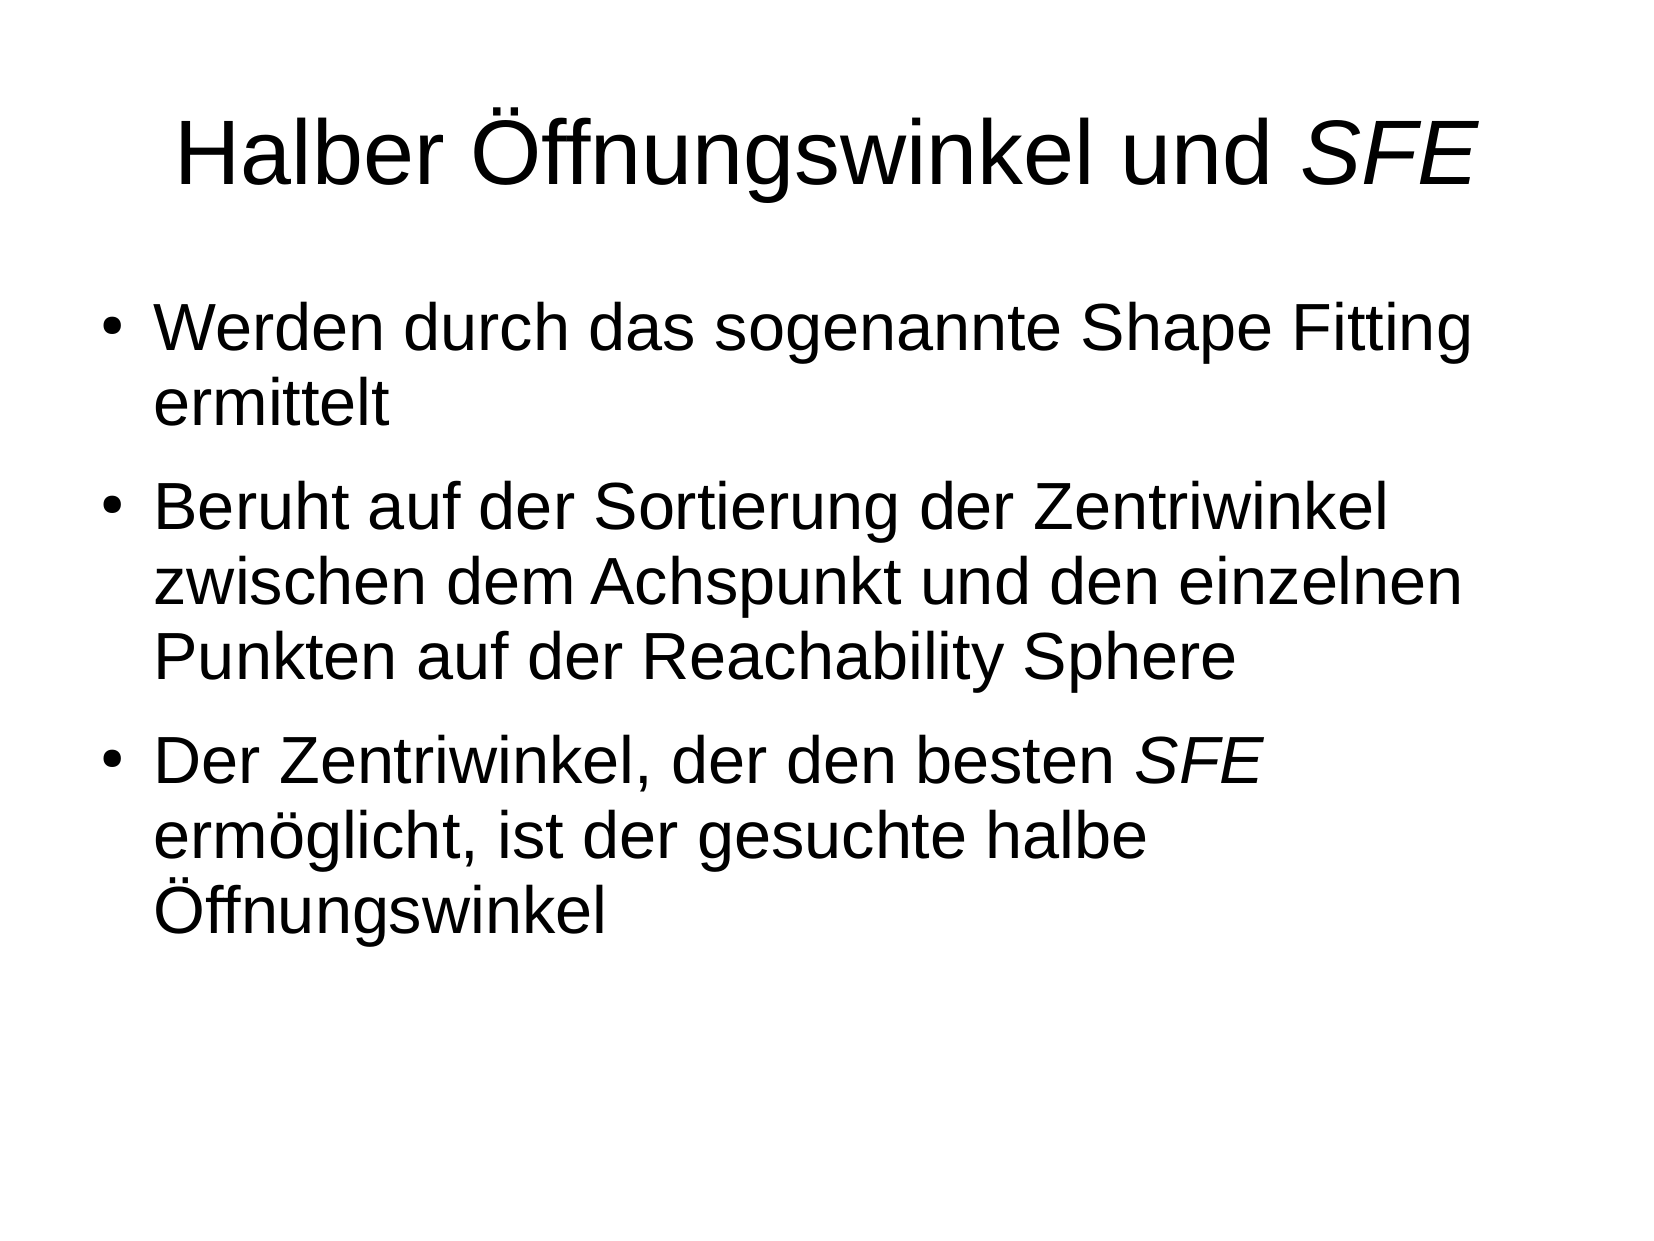

# Halber Öffnungswinkel und SFE
Werden durch das sogenannte Shape Fitting ermittelt
Beruht auf der Sortierung der Zentriwinkel zwischen dem Achspunkt und den einzelnen Punkten auf der Reachability Sphere
Der Zentriwinkel, der den besten SFE ermöglicht, ist der gesuchte halbe Öffnungswinkel